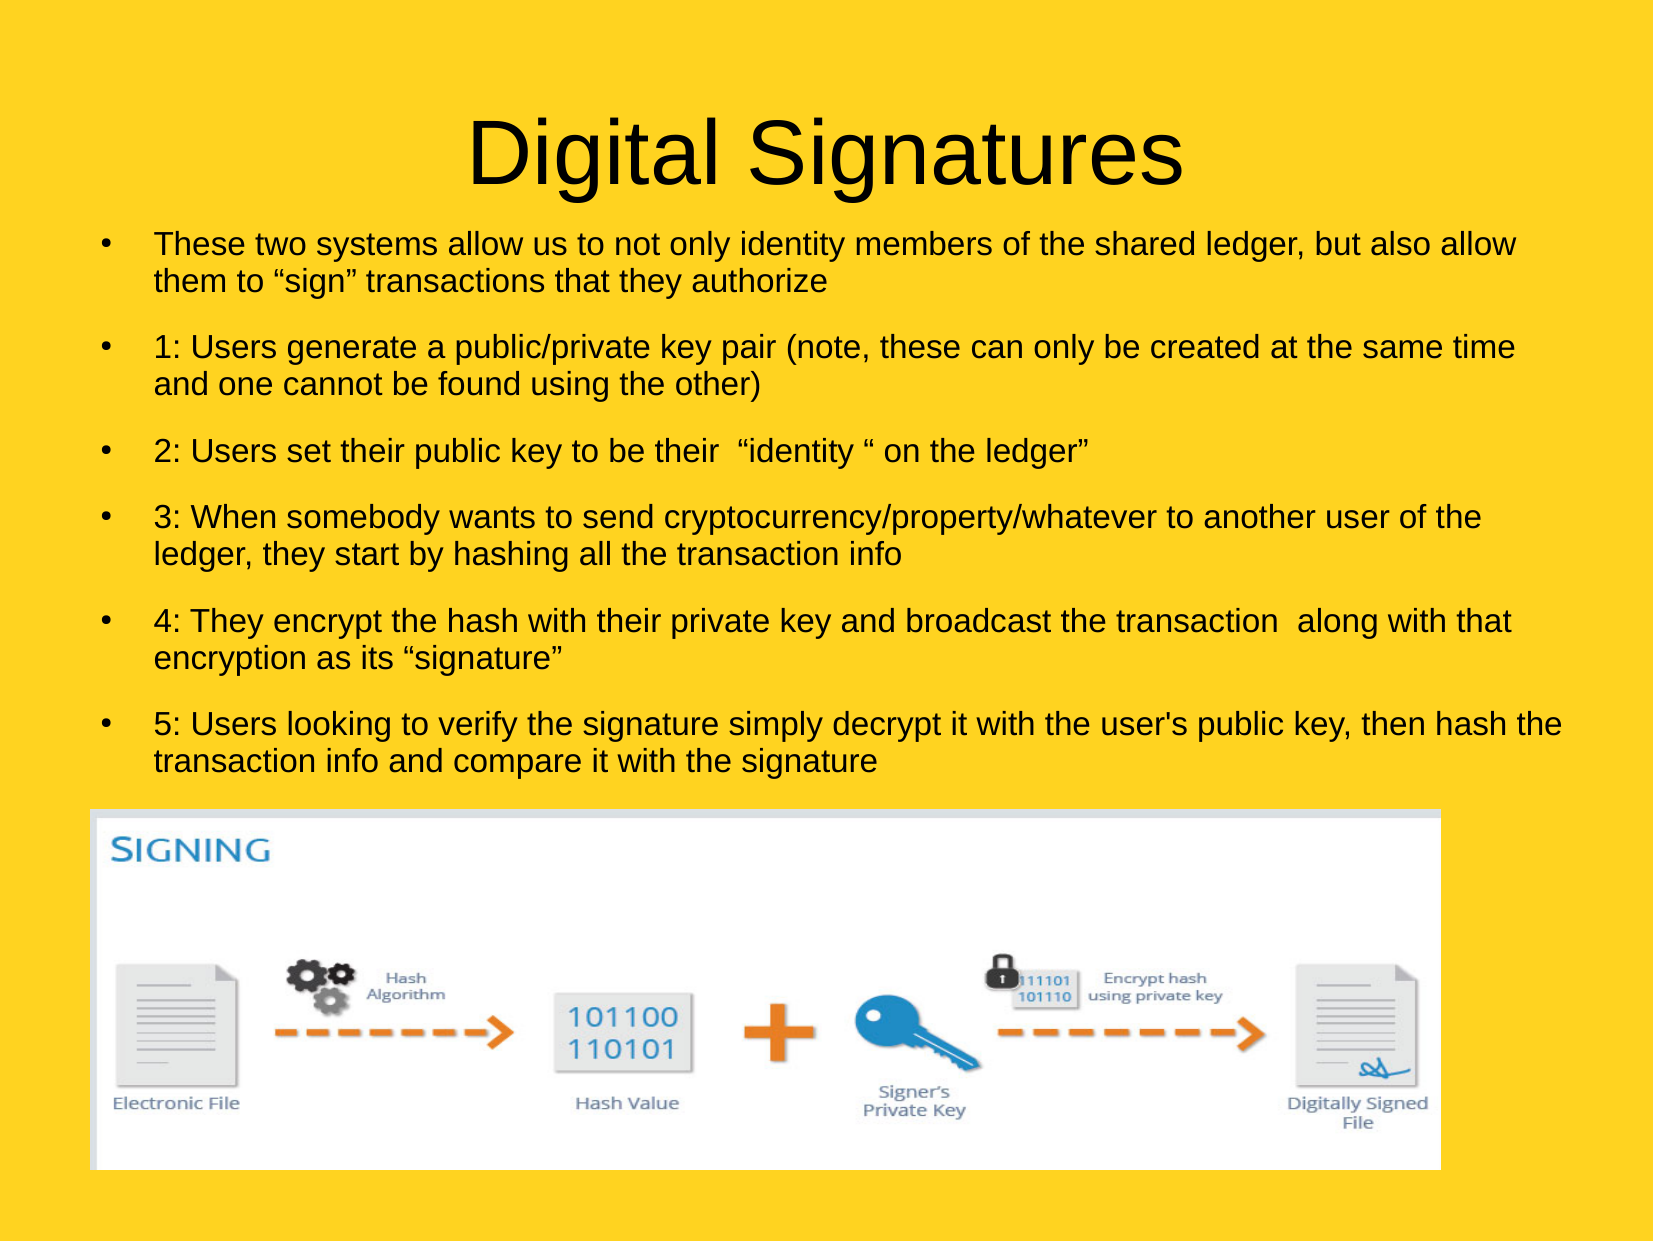

# Digital Signatures
These two systems allow us to not only identity members of the shared ledger, but also allow them to “sign” transactions that they authorize
1: Users generate a public/private key pair (note, these can only be created at the same time and one cannot be found using the other)
2: Users set their public key to be their “identity “ on the ledger”
3: When somebody wants to send cryptocurrency/property/whatever to another user of the ledger, they start by hashing all the transaction info
4: They encrypt the hash with their private key and broadcast the transaction along with that encryption as its “signature”
5: Users looking to verify the signature simply decrypt it with the user's public key, then hash the transaction info and compare it with the signature